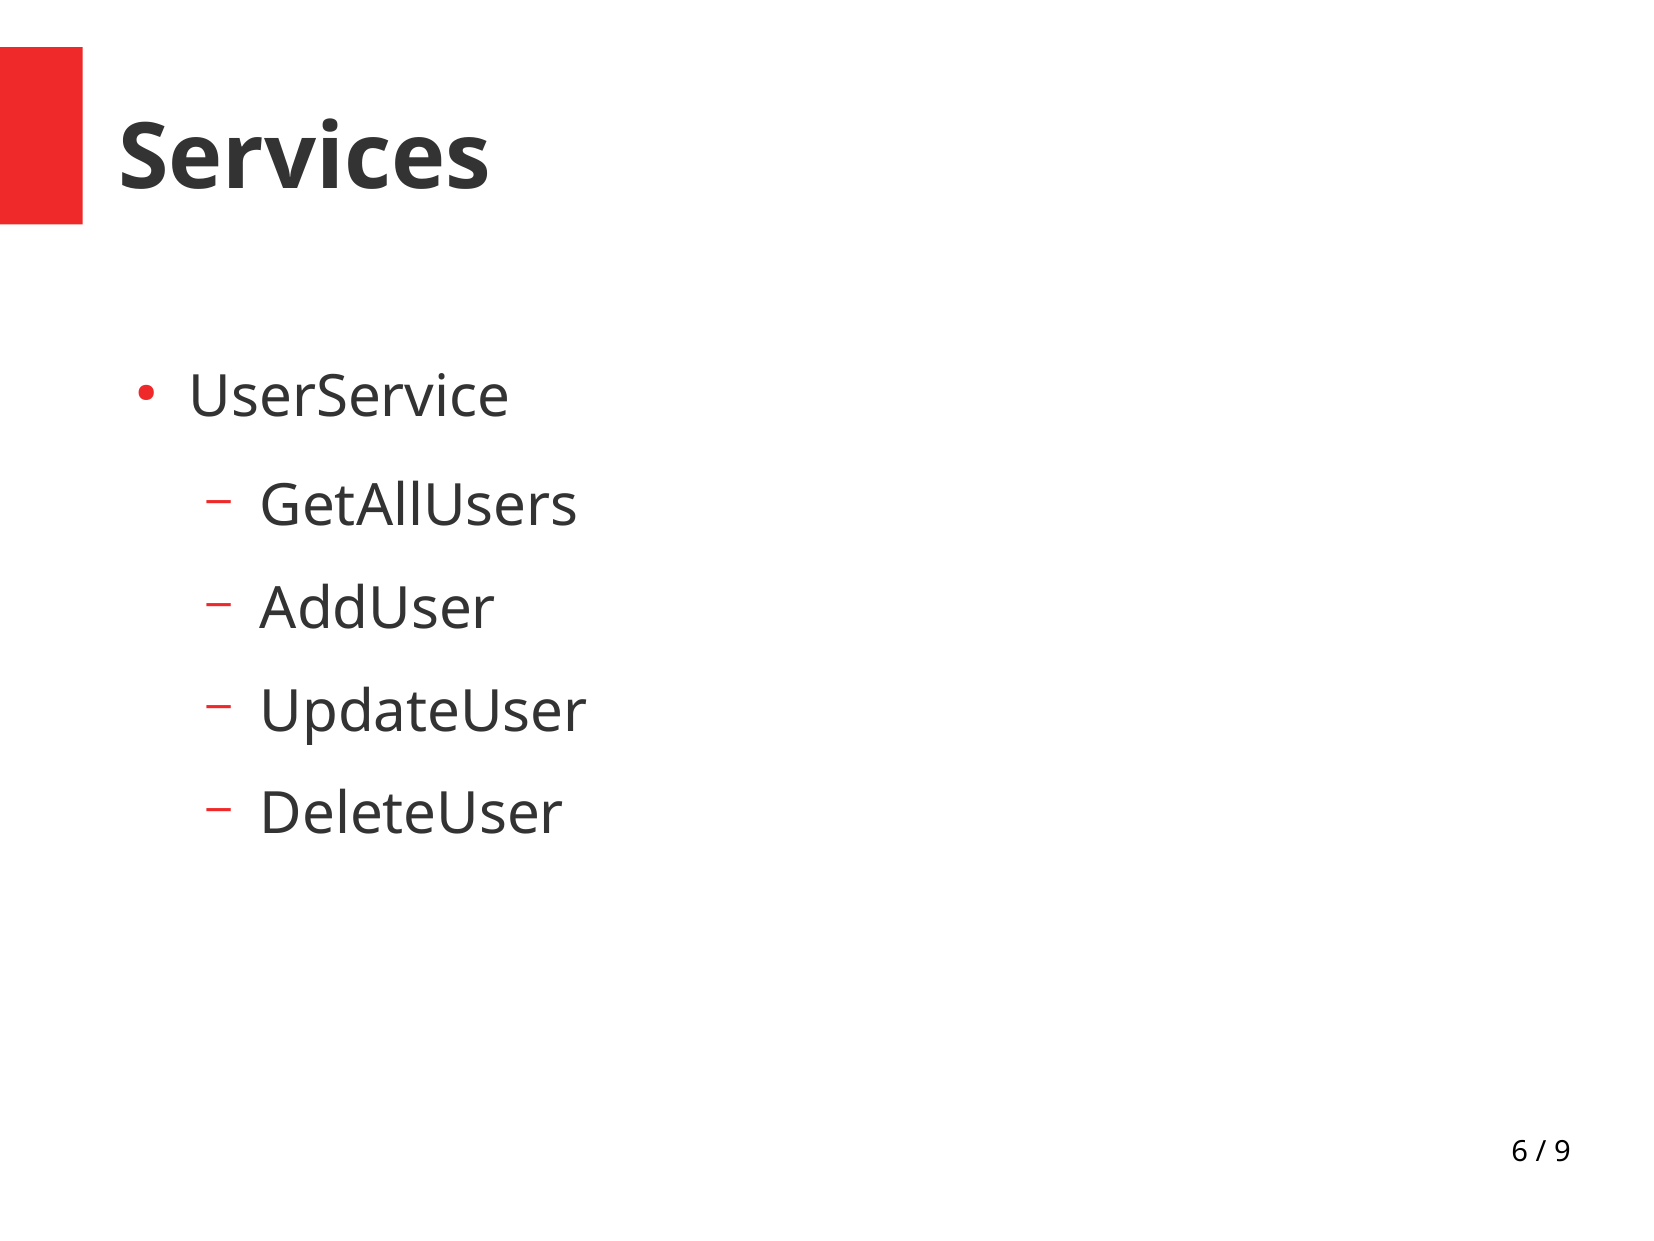

# Services
UserService
GetAllUsers
AddUser
UpdateUser
DeleteUser
6